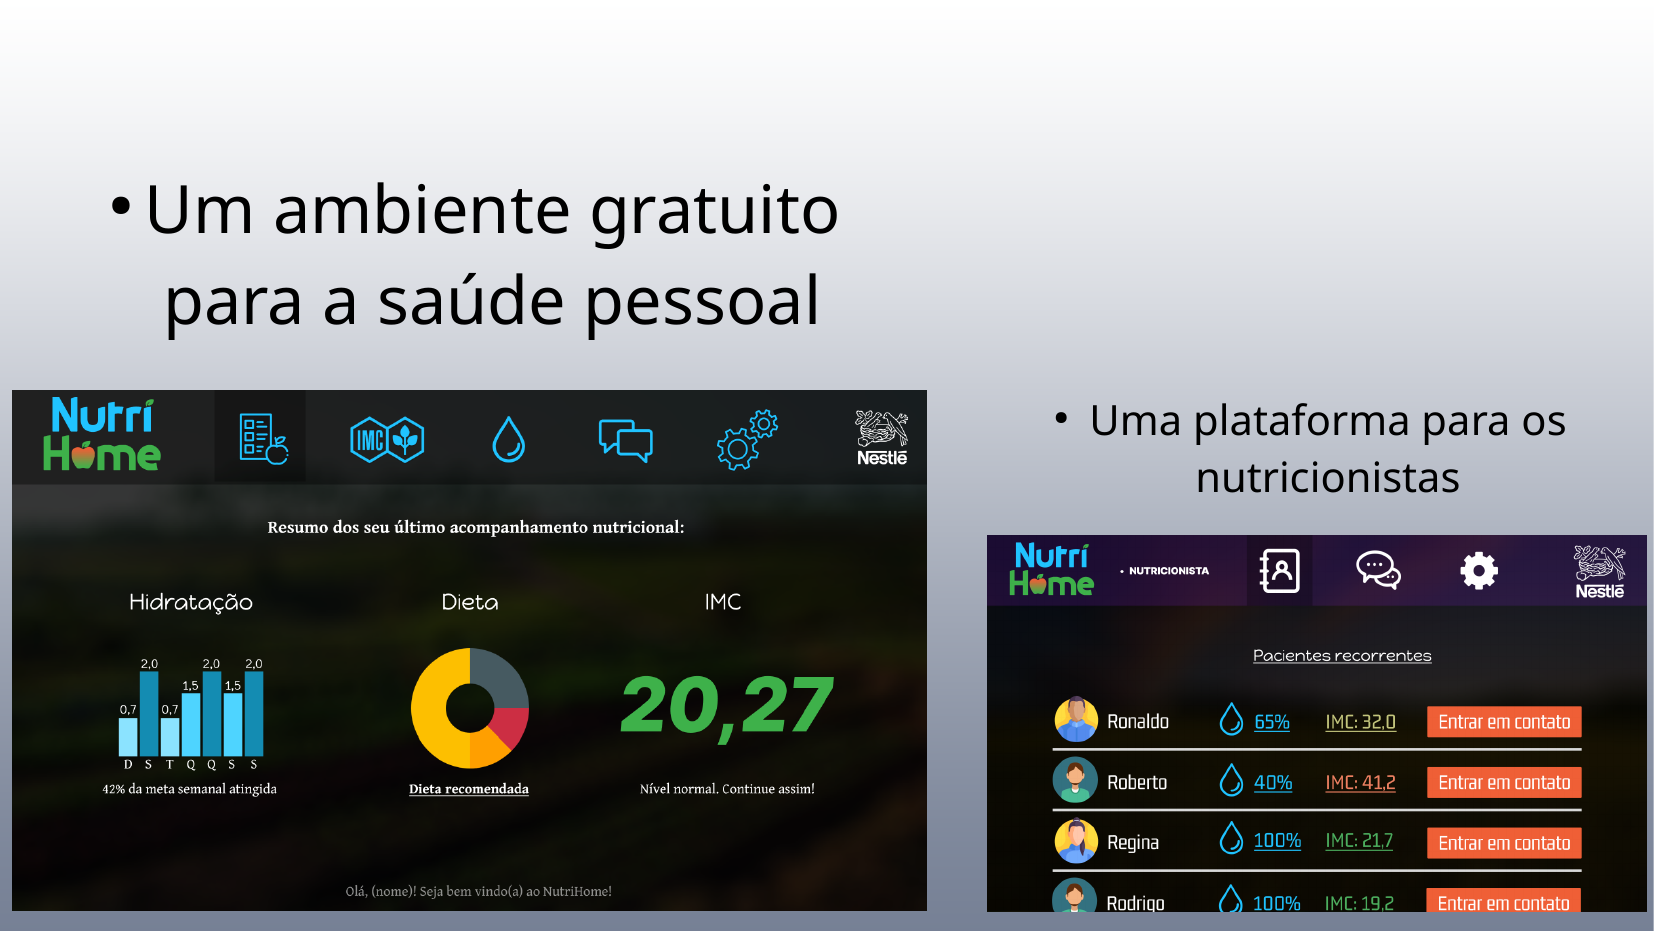

Um ambiente gratuito para a saúde pessoal
Uma plataforma para os nutricionistas